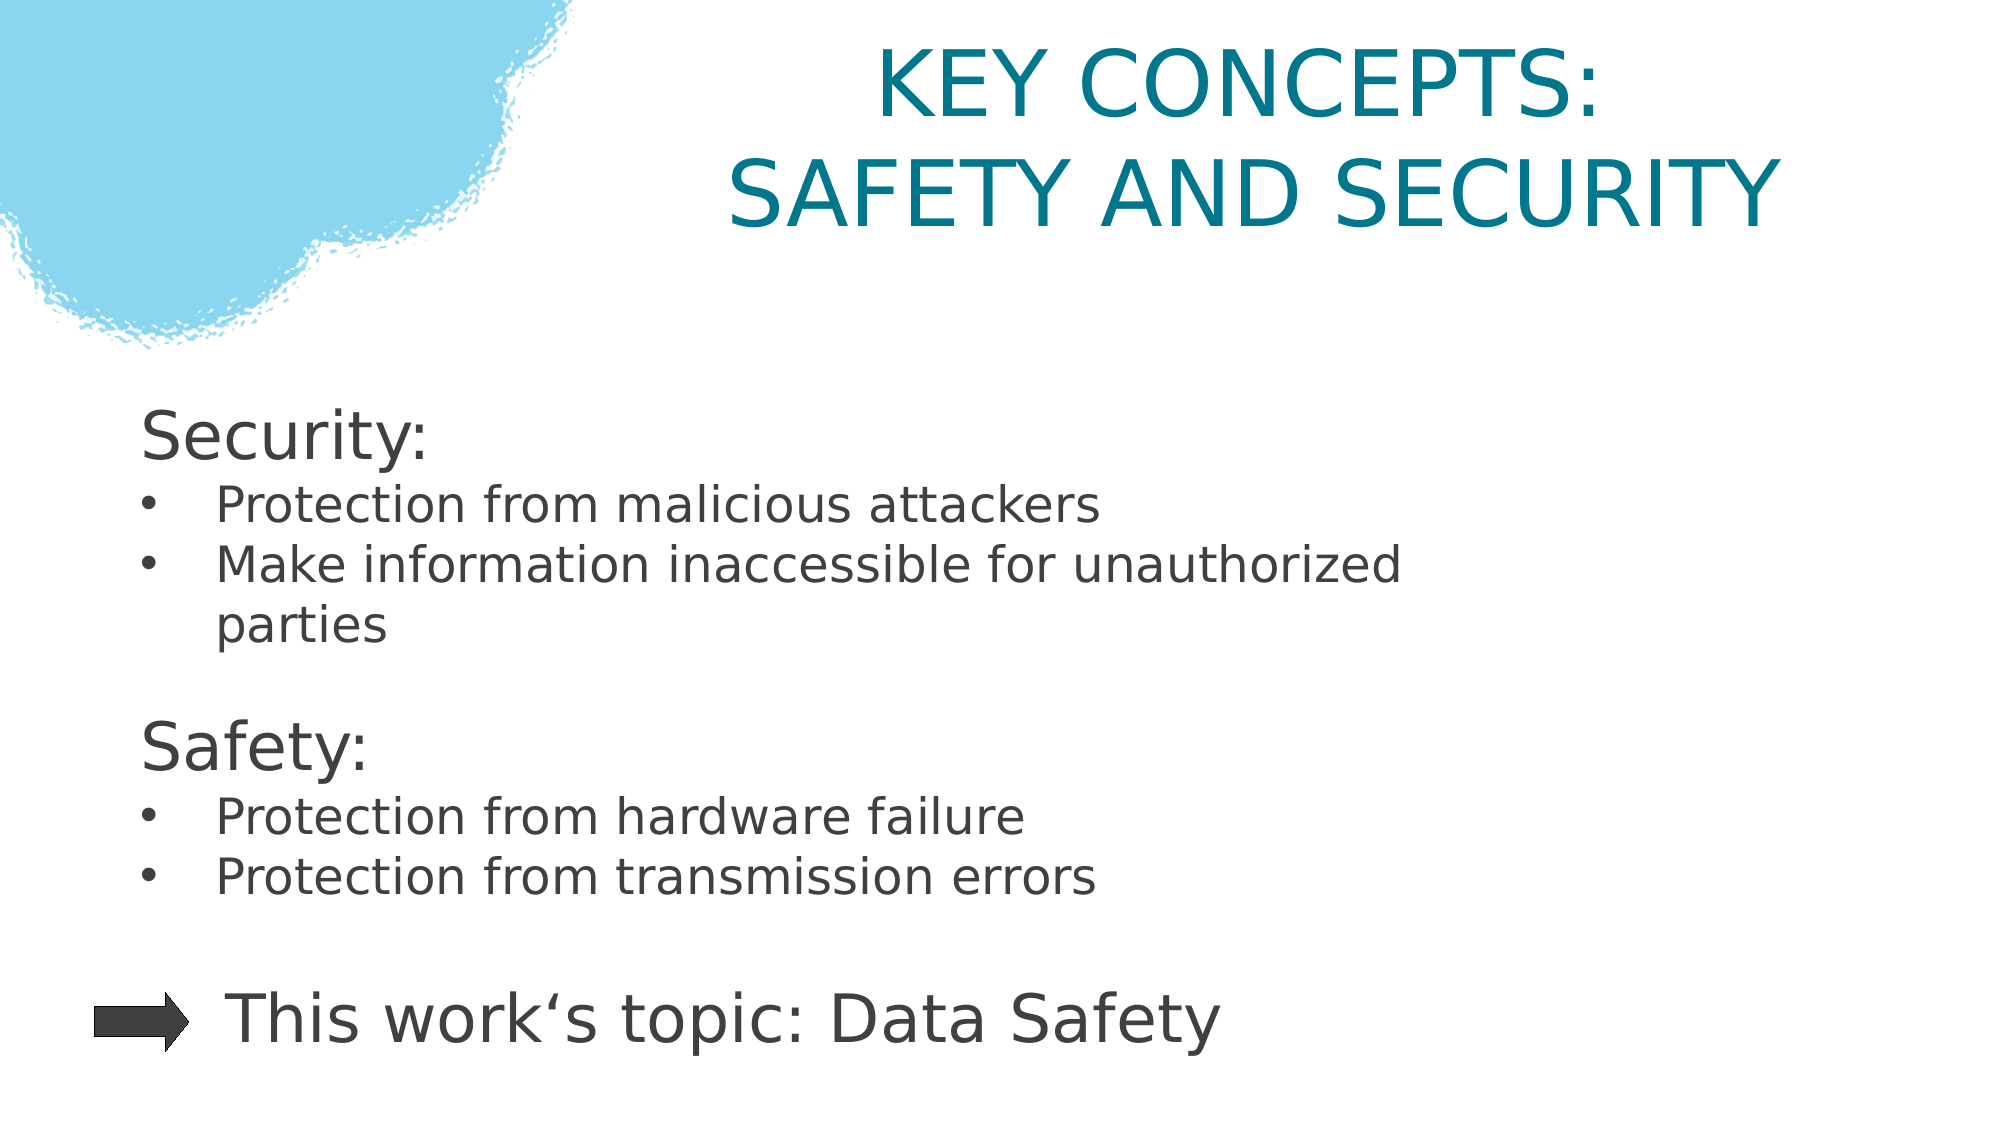

# Key Concepts: Safety and Security
Security:
Protection from malicious attackers
Make information inaccessible for unauthorized parties
Safety:
Protection from hardware failure
Protection from transmission errors
 This work‘s topic: Data Safety